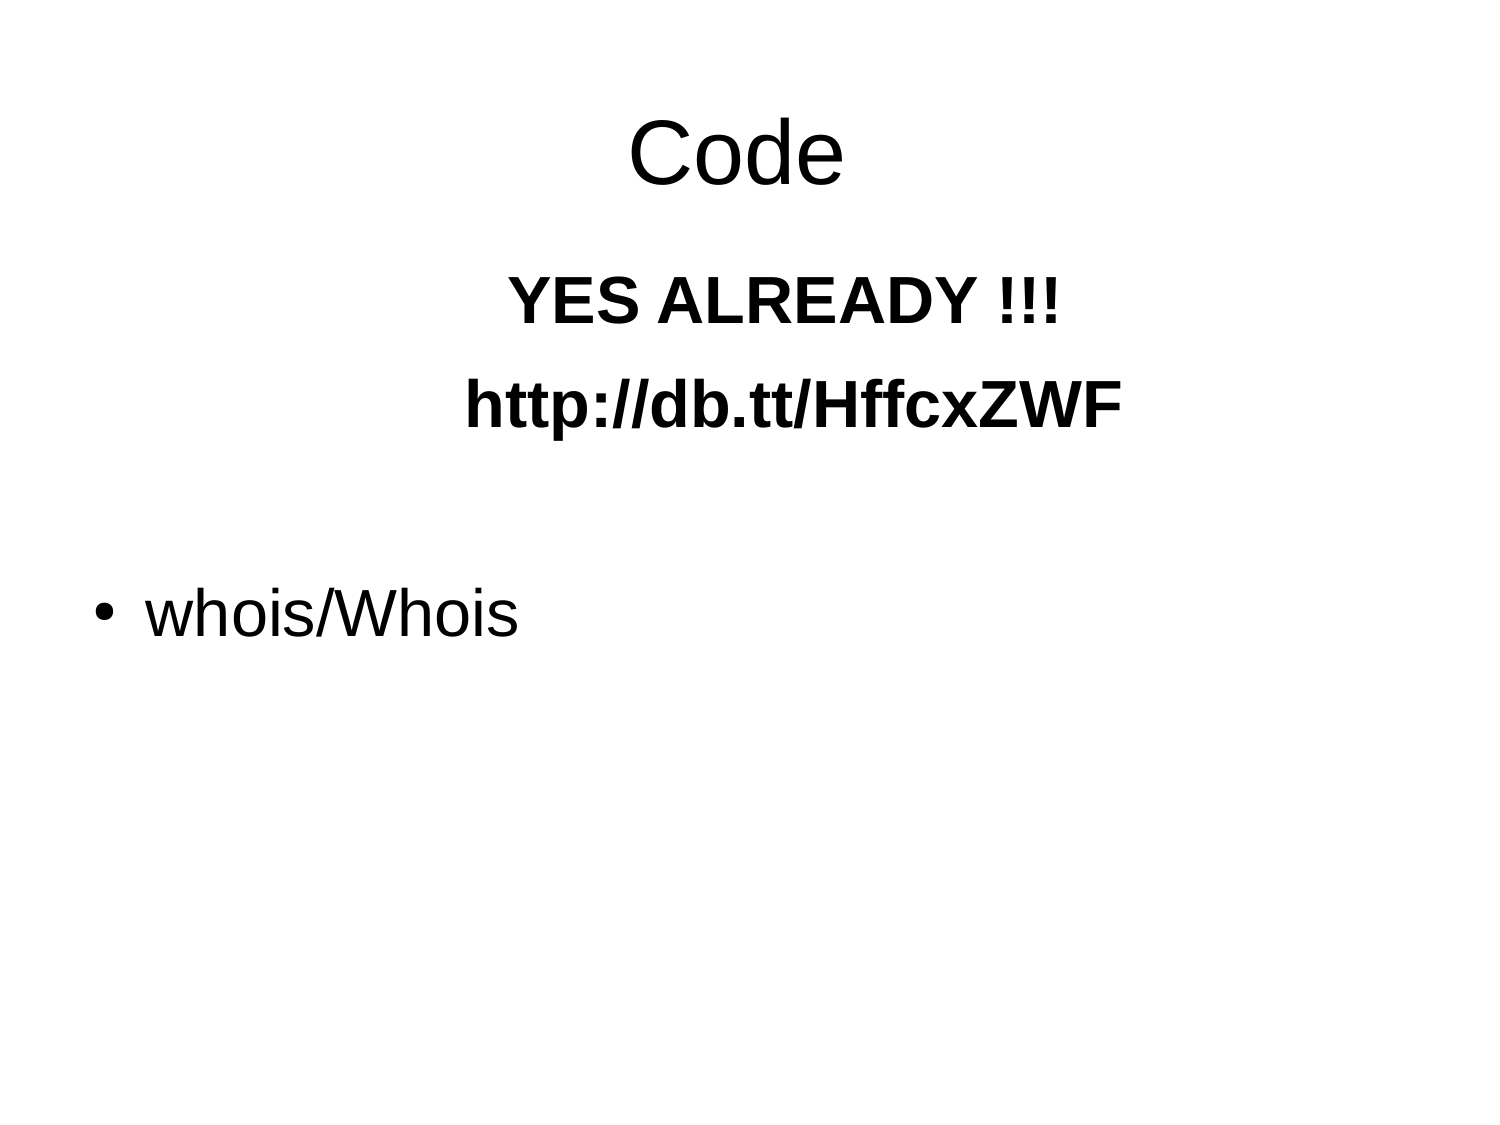

# Code
YES ALREADY !!!
 http://db.tt/HffcxZWF
whois/Whois